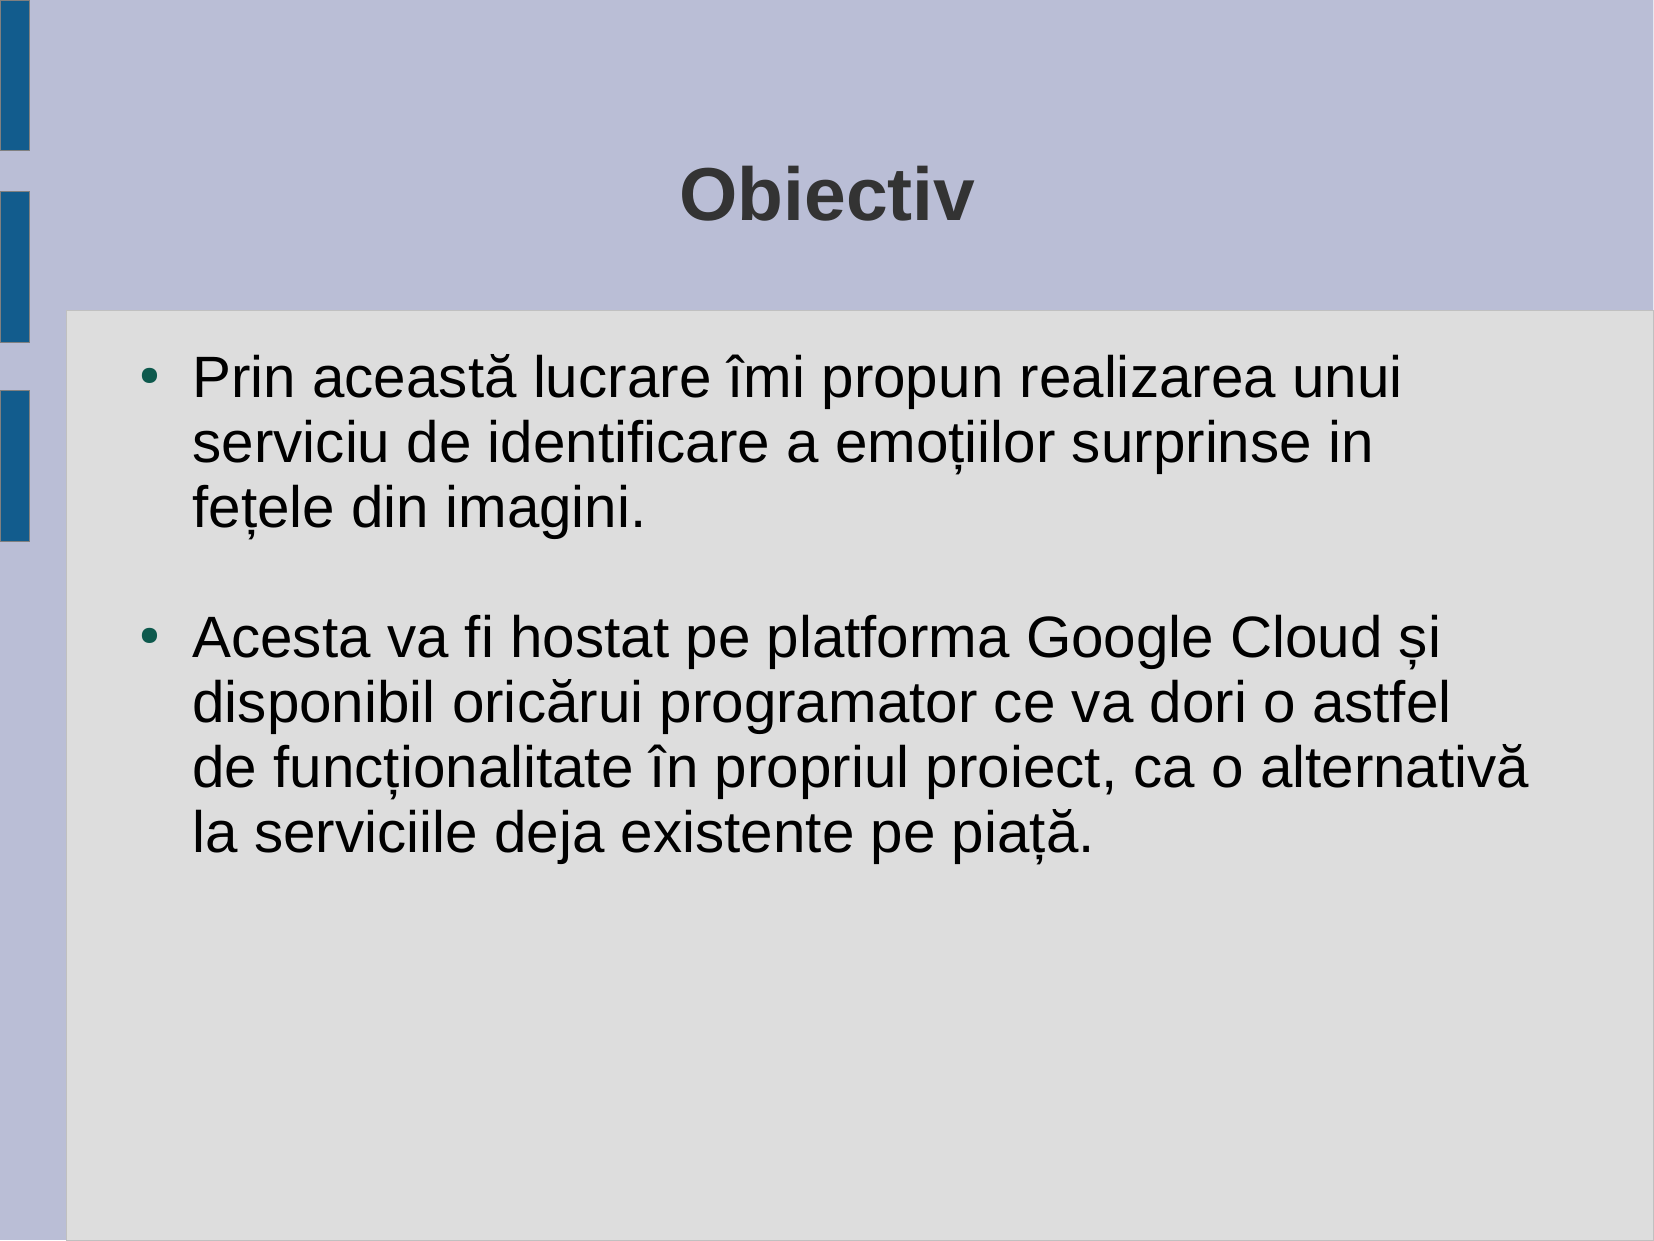

# Obiectiv
Prin această lucrare îmi propun realizarea unui serviciu de identificare a emoțiilor surprinse in fețele din imagini.
Acesta va fi hostat pe platforma Google Cloud și disponibil oricărui programator ce va dori o astfel de funcționalitate în propriul proiect, ca o alternativă la serviciile deja existente pe piață.